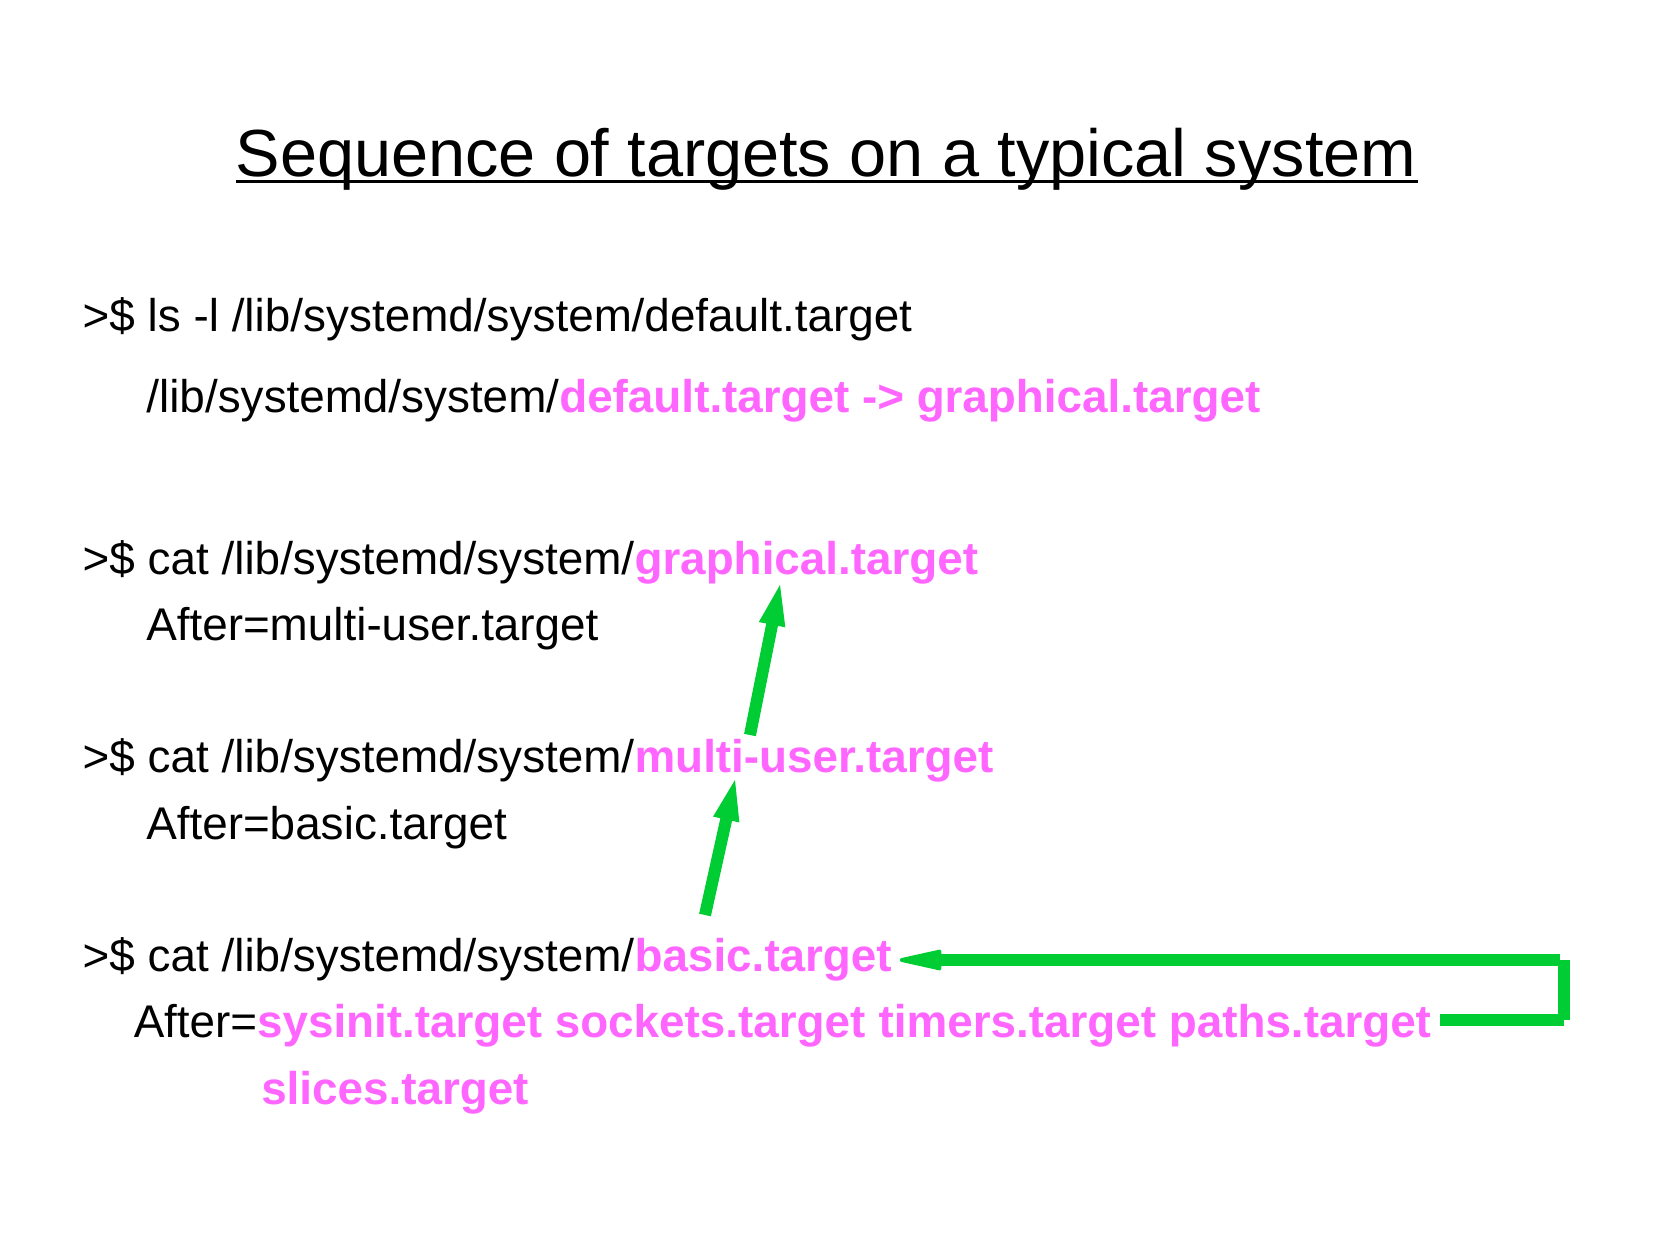

# Sequence of targets on a typical system
>$ ls -l /lib/systemd/system/default.target
 /lib/systemd/system/default.target -> graphical.target
>$ cat /lib/systemd/system/graphical.target
 After=multi-user.target
>$ cat /lib/systemd/system/multi-user.target
 After=basic.target
>$ cat /lib/systemd/system/basic.target
 After=sysinit.target sockets.target timers.target paths.target
 slices.target